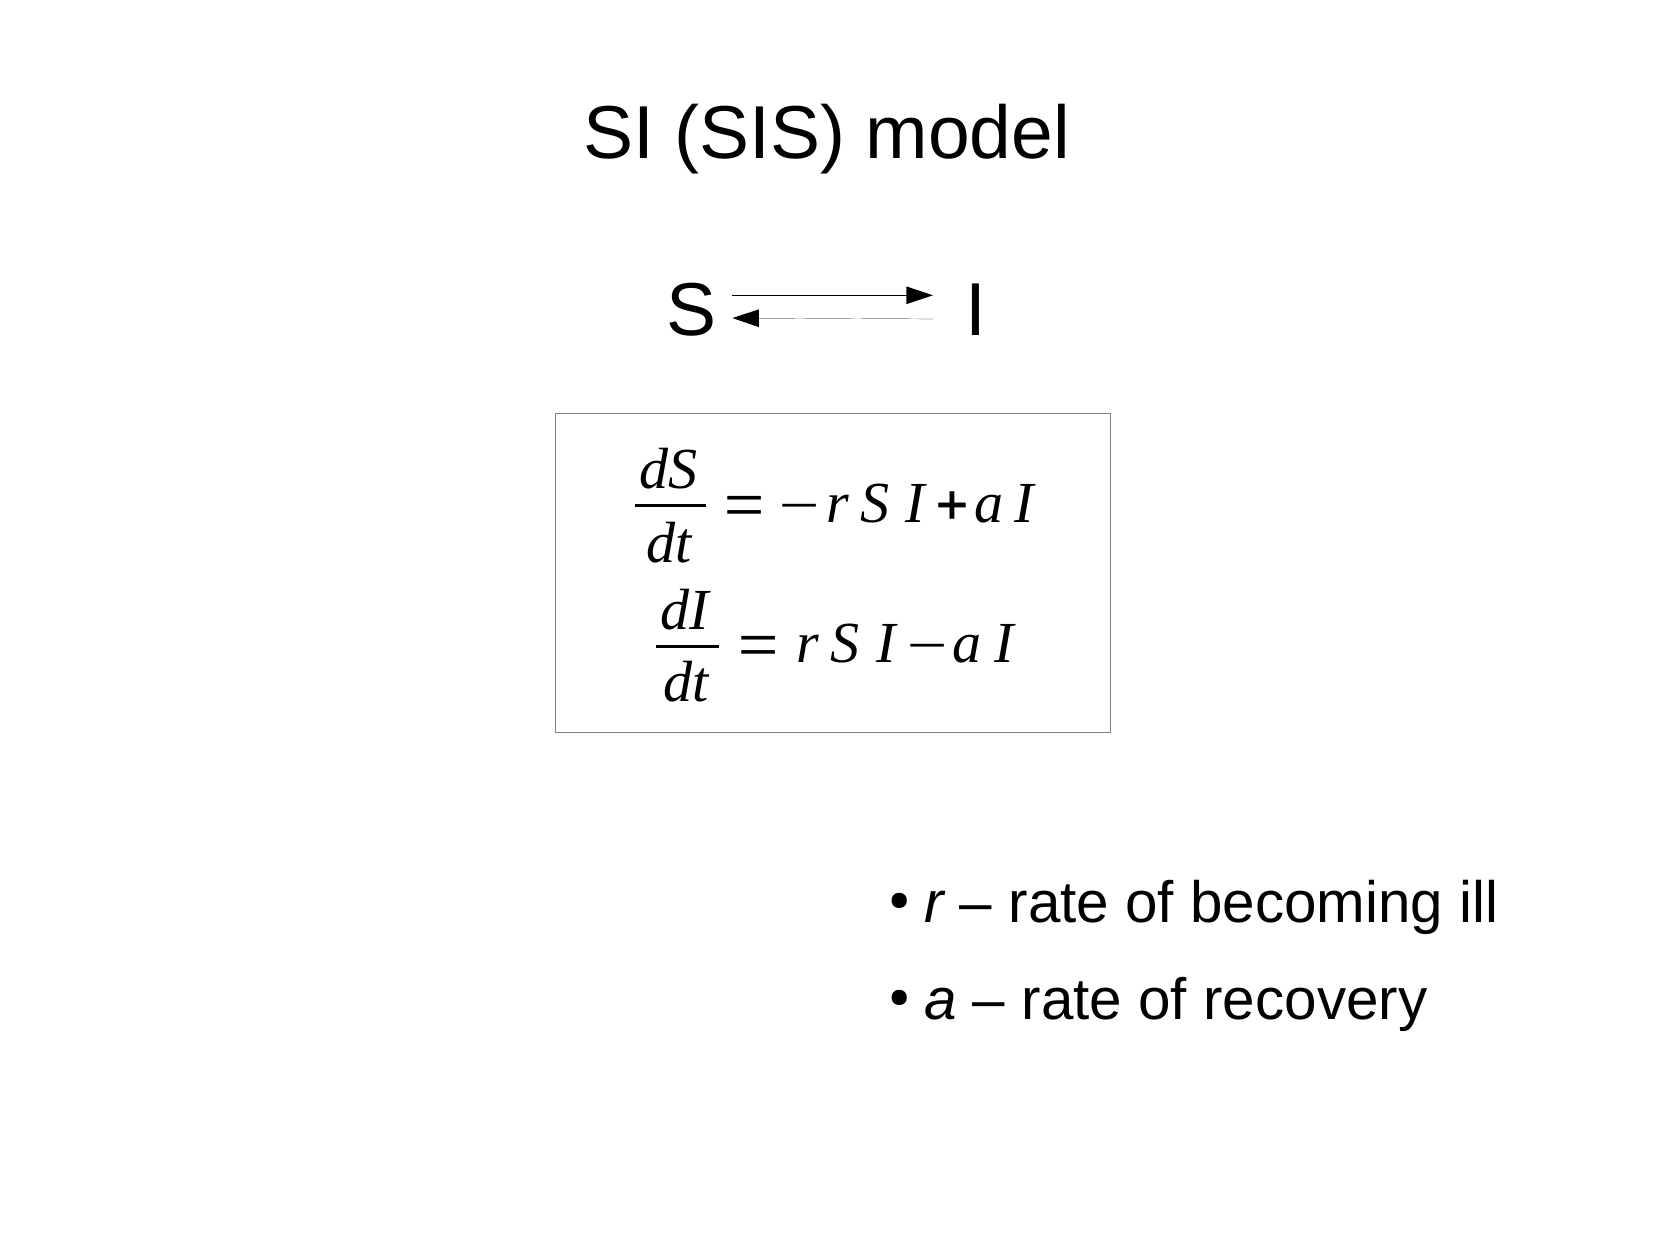

# SI (SIS) model
S I
r – rate of becoming ill
a – rate of recovery